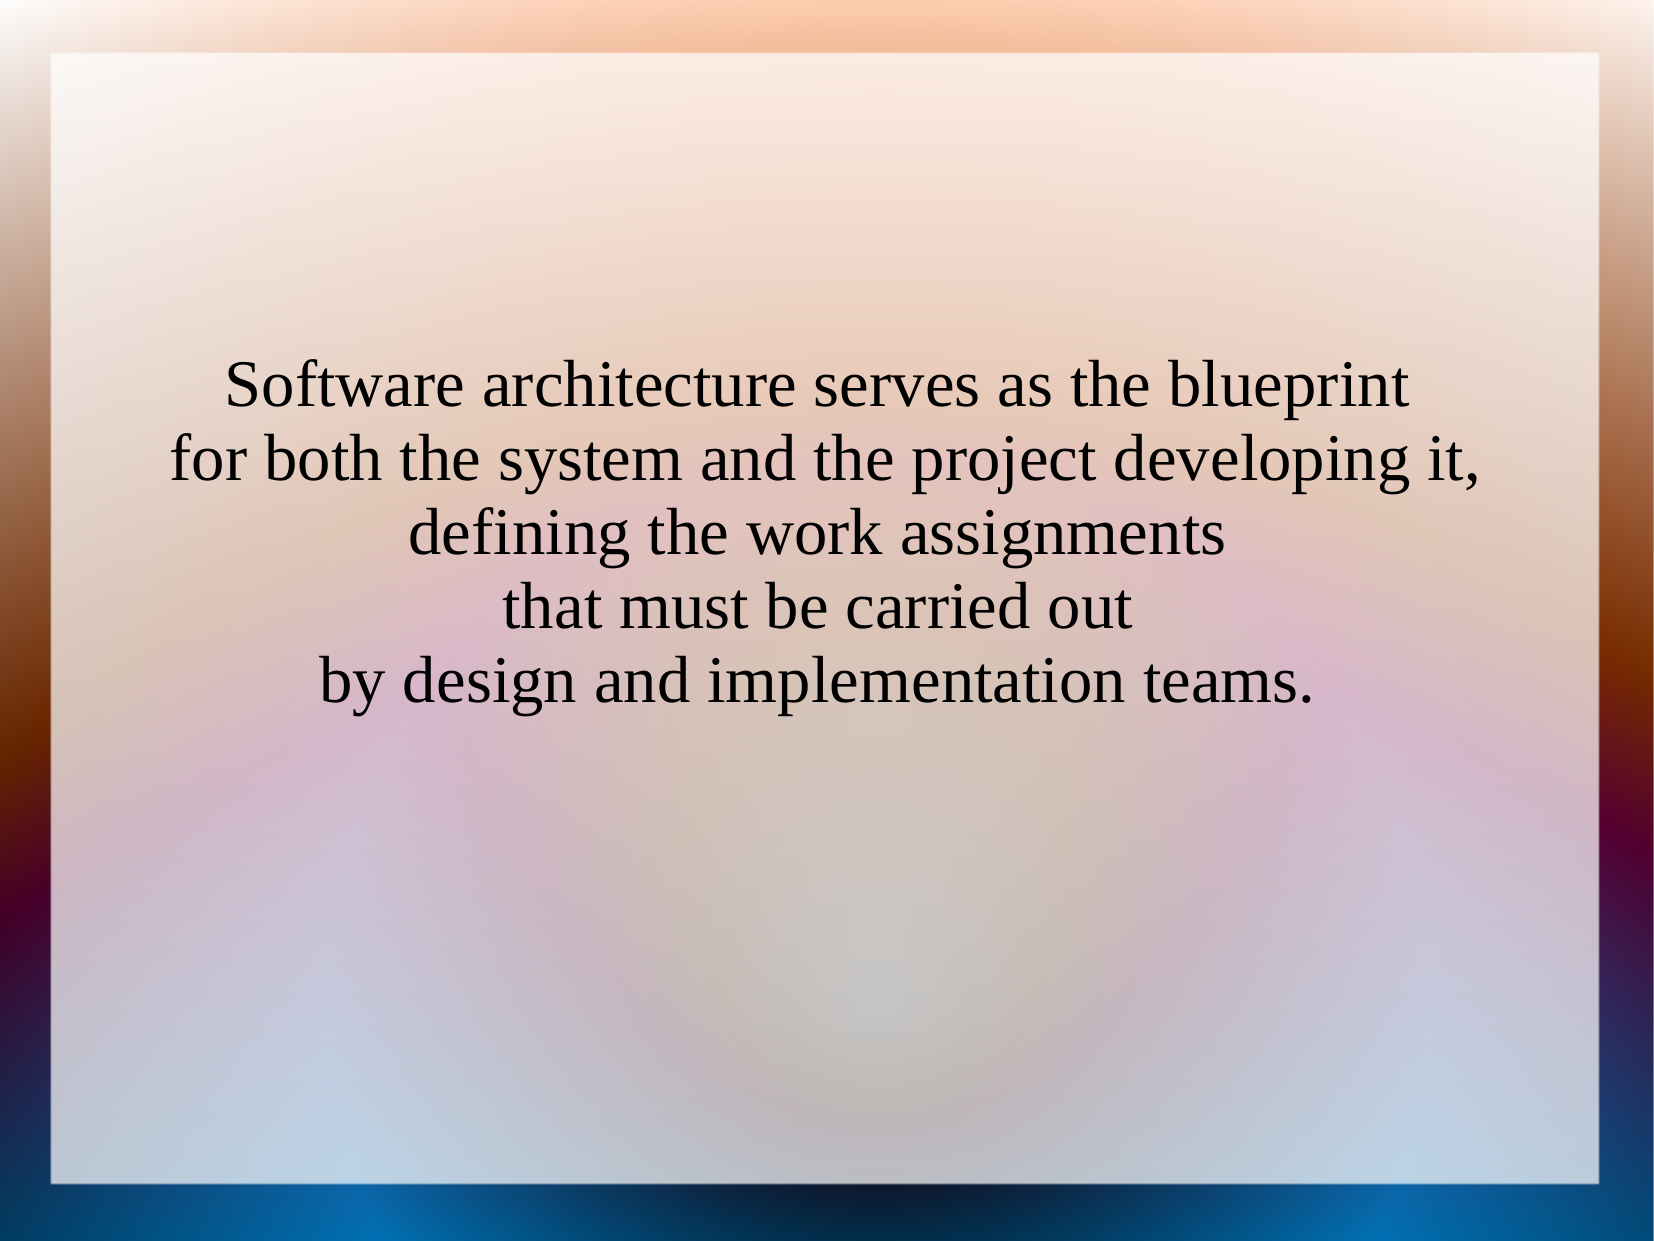

# Software architecture serves as the blueprint
for both the system and the project developing it, defining the work assignments
that must be carried out
by design and implementation teams.